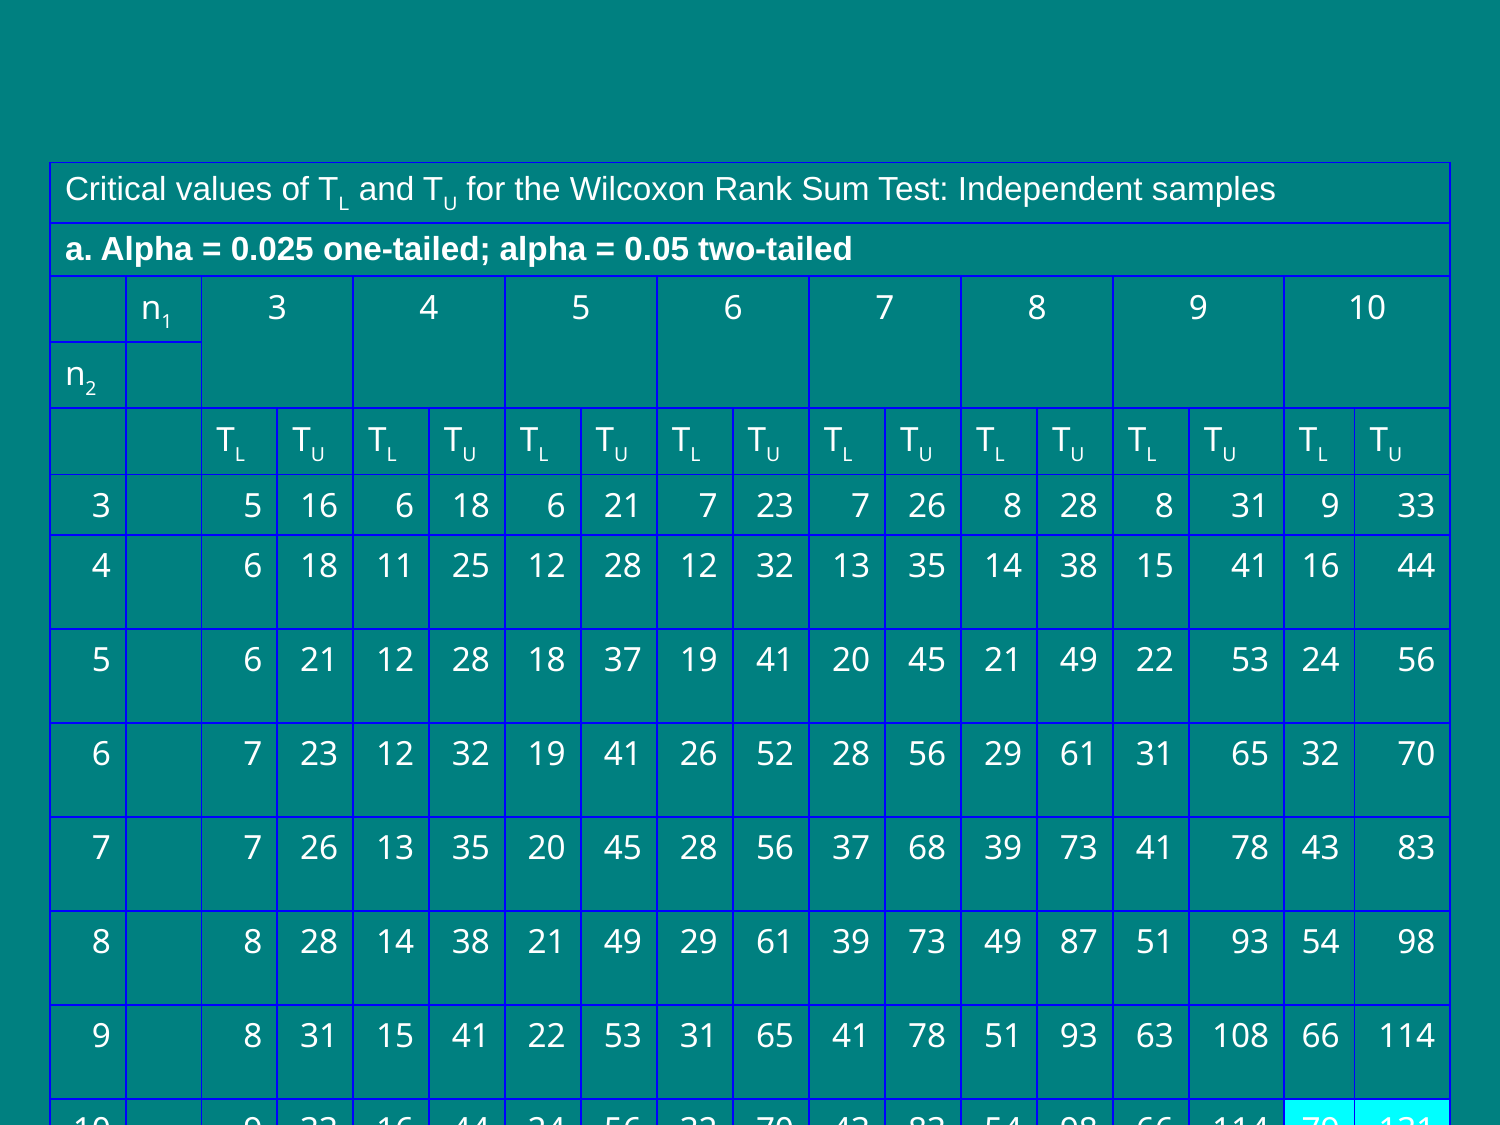

| Critical values of TL and TU for the Wilcoxon Rank Sum Test: Independent samples | | | | | | | | | | | | | | | | | |
| --- | --- | --- | --- | --- | --- | --- | --- | --- | --- | --- | --- | --- | --- | --- | --- | --- | --- |
| a. Alpha = 0.025 one-tailed; alpha = 0.05 two-tailed | | | | | | | | | | | | | | | | | |
| | n1 | 3 | | 4 | | 5 | | 6 | | 7 | | 8 | | 9 | | 10 | |
| n2 | | | | | | | | | | | | | | | | | |
| | | TL | TU | TL | TU | TL | TU | TL | TU | TL | TU | TL | TU | TL | TU | TL | TU |
| 3 | | 5 | 16 | 6 | 18 | 6 | 21 | 7 | 23 | 7 | 26 | 8 | 28 | 8 | 31 | 9 | 33 |
| 4 | | 6 | 18 | 11 | 25 | 12 | 28 | 12 | 32 | 13 | 35 | 14 | 38 | 15 | 41 | 16 | 44 |
| 5 | | 6 | 21 | 12 | 28 | 18 | 37 | 19 | 41 | 20 | 45 | 21 | 49 | 22 | 53 | 24 | 56 |
| 6 | | 7 | 23 | 12 | 32 | 19 | 41 | 26 | 52 | 28 | 56 | 29 | 61 | 31 | 65 | 32 | 70 |
| 7 | | 7 | 26 | 13 | 35 | 20 | 45 | 28 | 56 | 37 | 68 | 39 | 73 | 41 | 78 | 43 | 83 |
| 8 | | 8 | 28 | 14 | 38 | 21 | 49 | 29 | 61 | 39 | 73 | 49 | 87 | 51 | 93 | 54 | 98 |
| 9 | | 8 | 31 | 15 | 41 | 22 | 53 | 31 | 65 | 41 | 78 | 51 | 93 | 63 | 108 | 66 | 114 |
| 10 | | 9 | 33 | 16 | 44 | 24 | 56 | 32 | 70 | 43 | 83 | 54 | 98 | 66 | 114 | 79 | 131 |
| | | | | | | | | | | | | | | | | | |